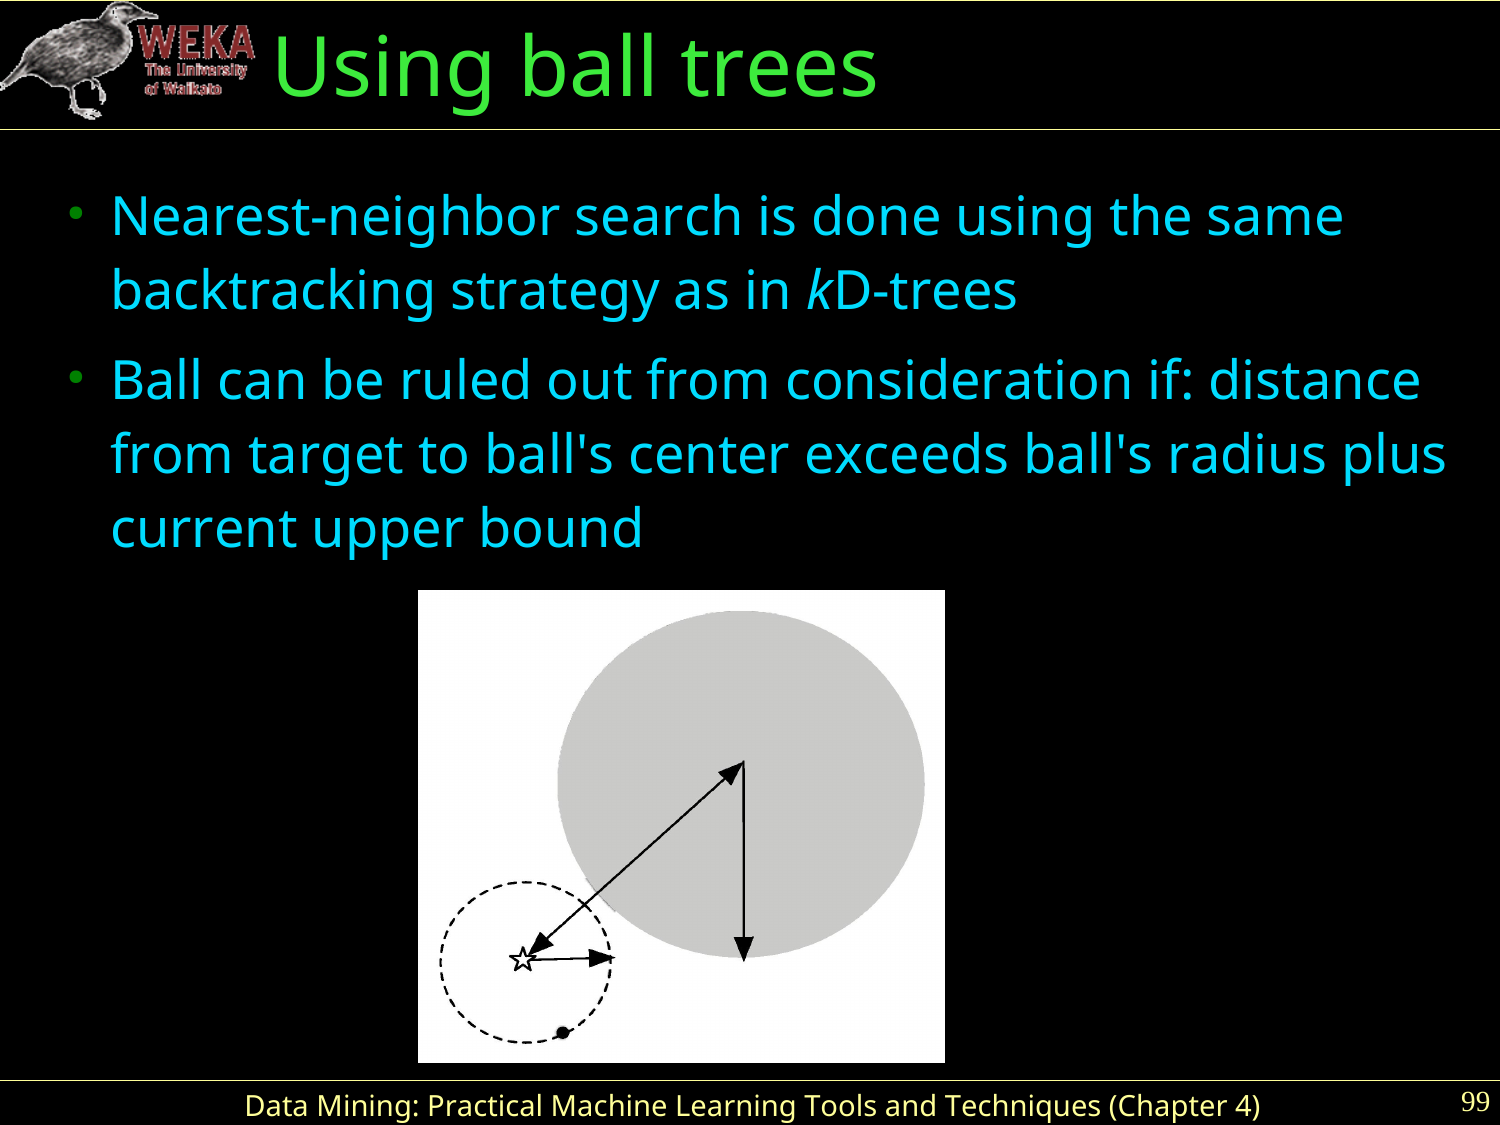

# Using ball trees
Nearest-neighbor search is done using the same backtracking strategy as in kD-trees
Ball can be ruled out from consideration if: distance from target to ball's center exceeds ball's radius plus current upper bound
Data Mining: Practical Machine Learning Tools and Techniques (Chapter 4)
99